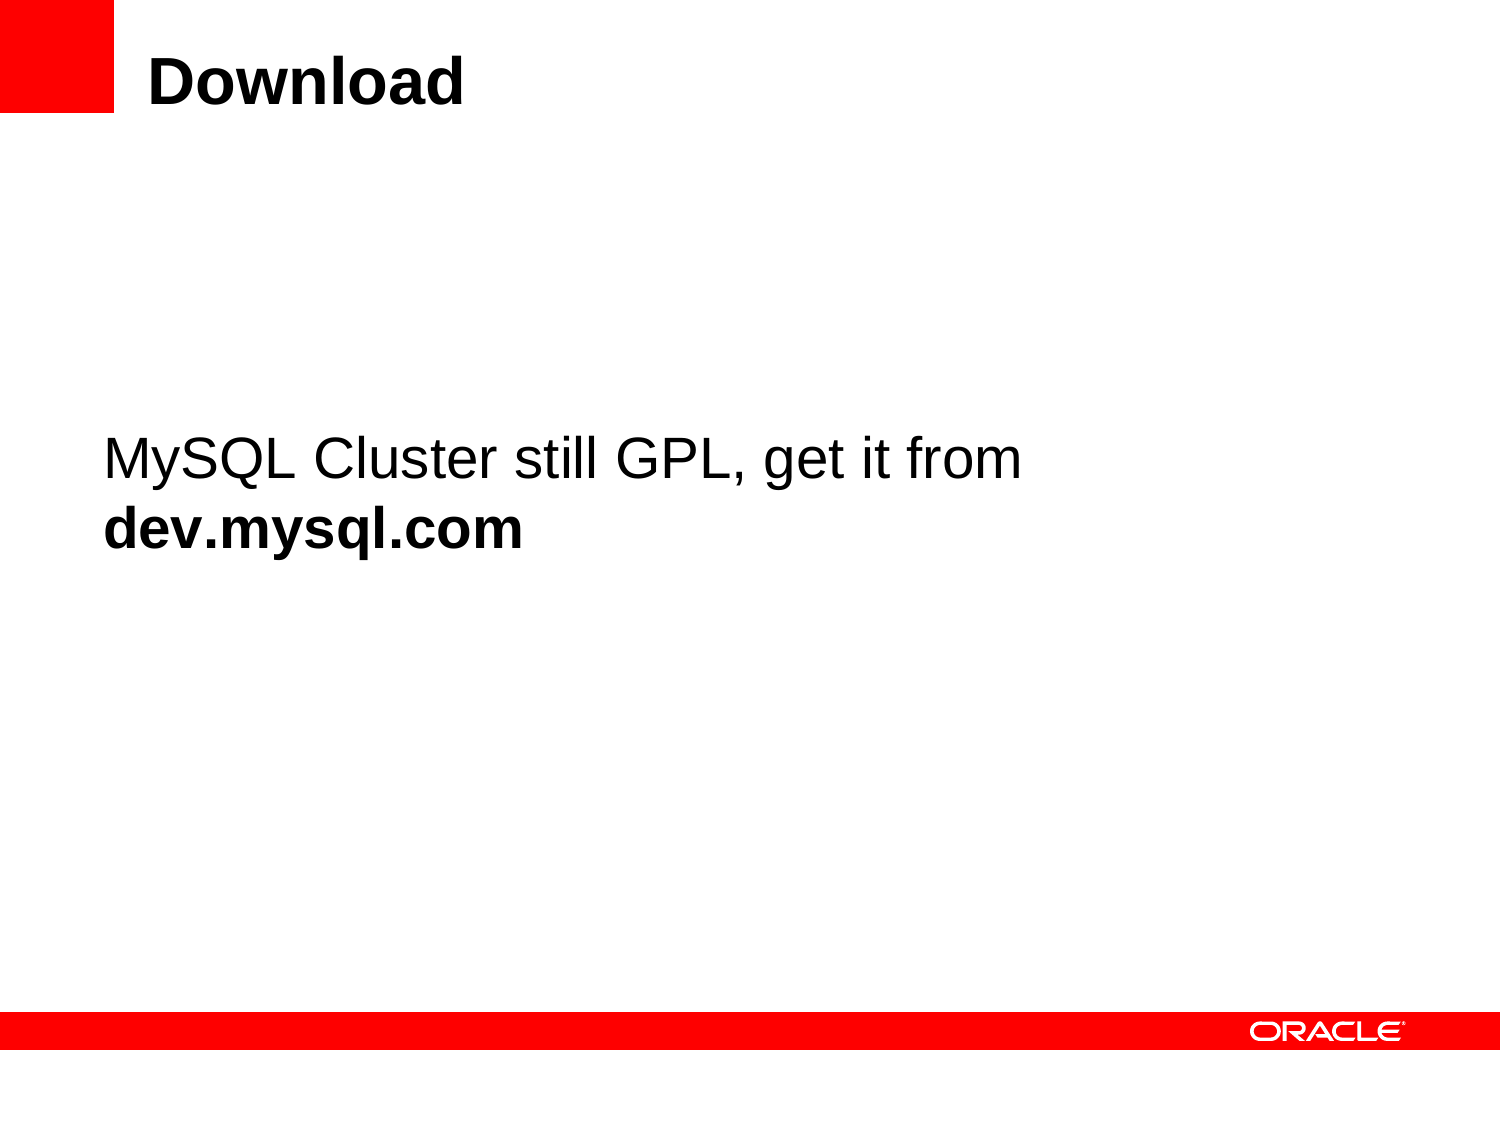

# Download
MySQL Cluster still GPL, get it from dev.mysql.com